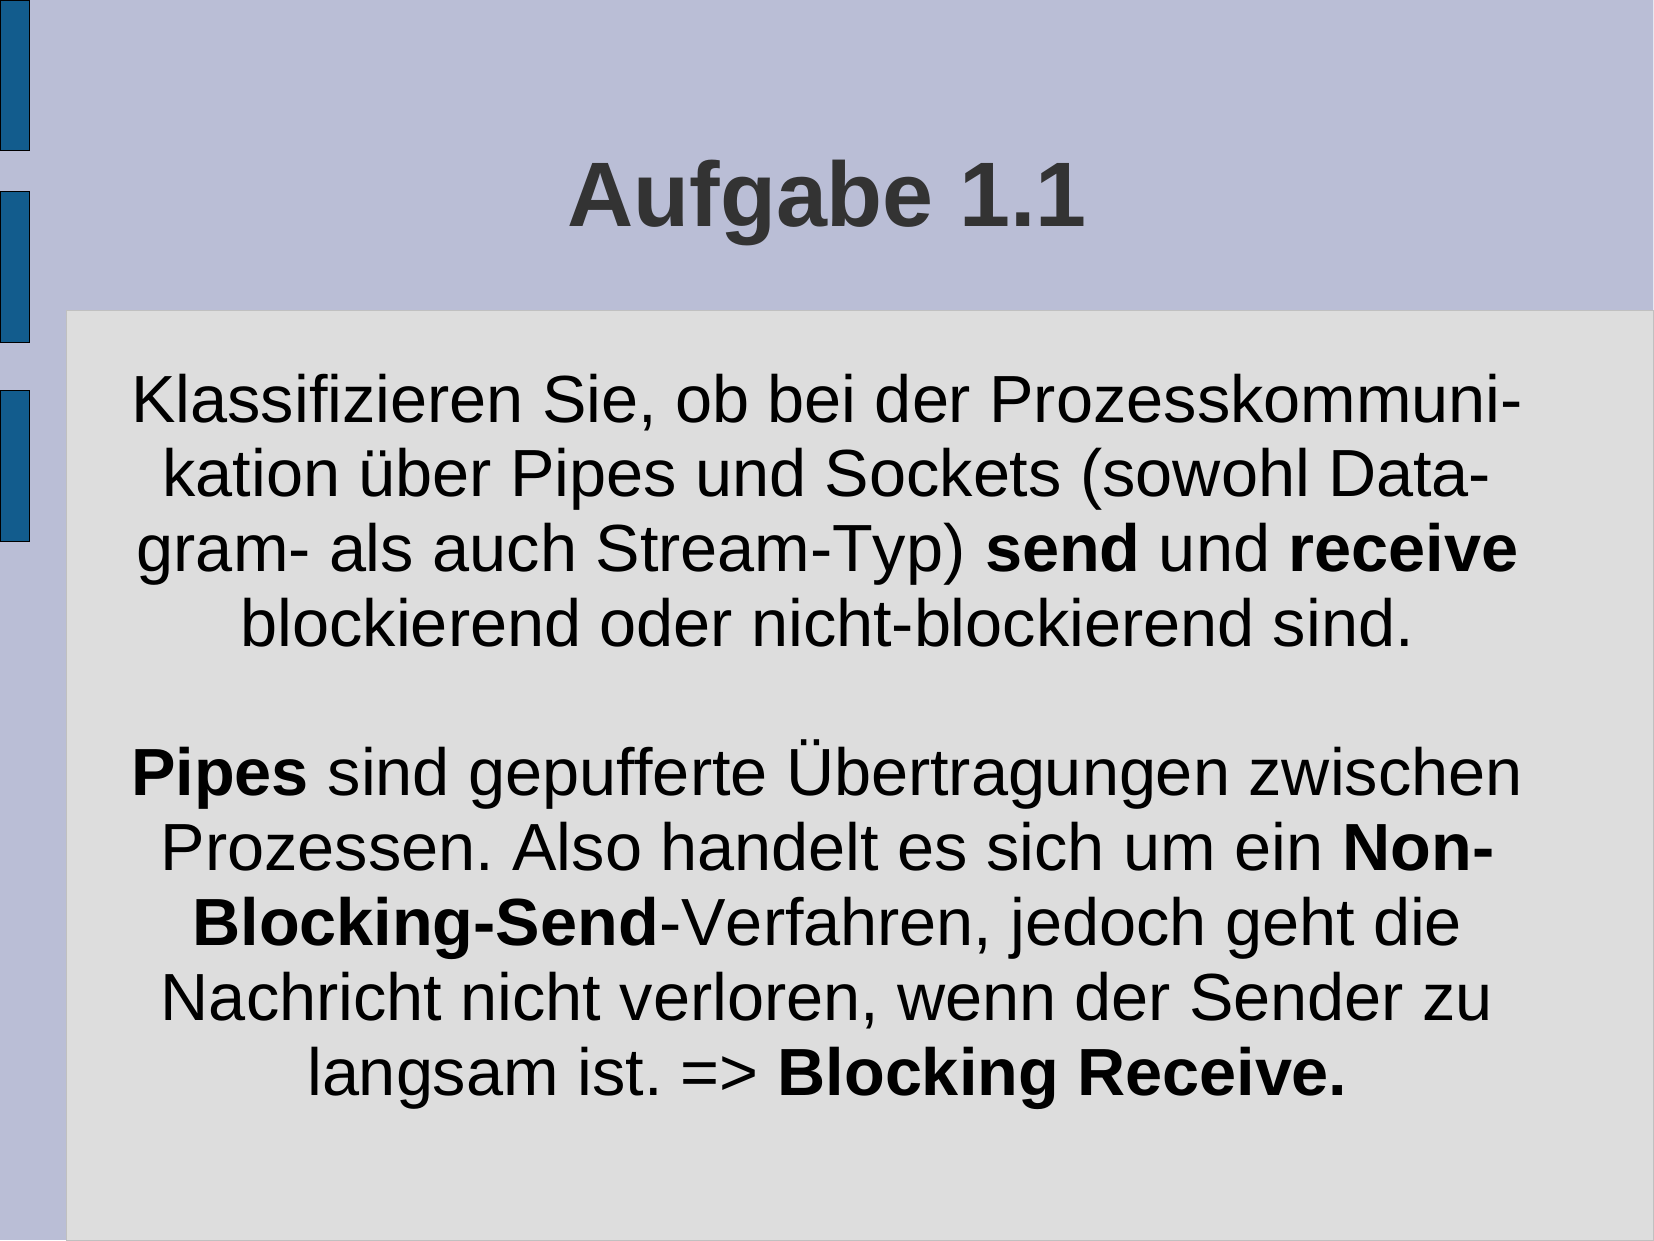

# Aufgabe 1.1
Klassifizieren Sie, ob bei der Prozesskommuni-kation über Pipes und Sockets (sowohl Data-gram- als auch Stream-Typ) send und receive blockierend oder nicht-blockierend sind.
Pipes sind gepufferte Übertragungen zwischen Prozessen. Also handelt es sich um ein Non-Blocking-Send-Verfahren, jedoch geht die Nachricht nicht verloren, wenn der Sender zu langsam ist. => Blocking Receive.